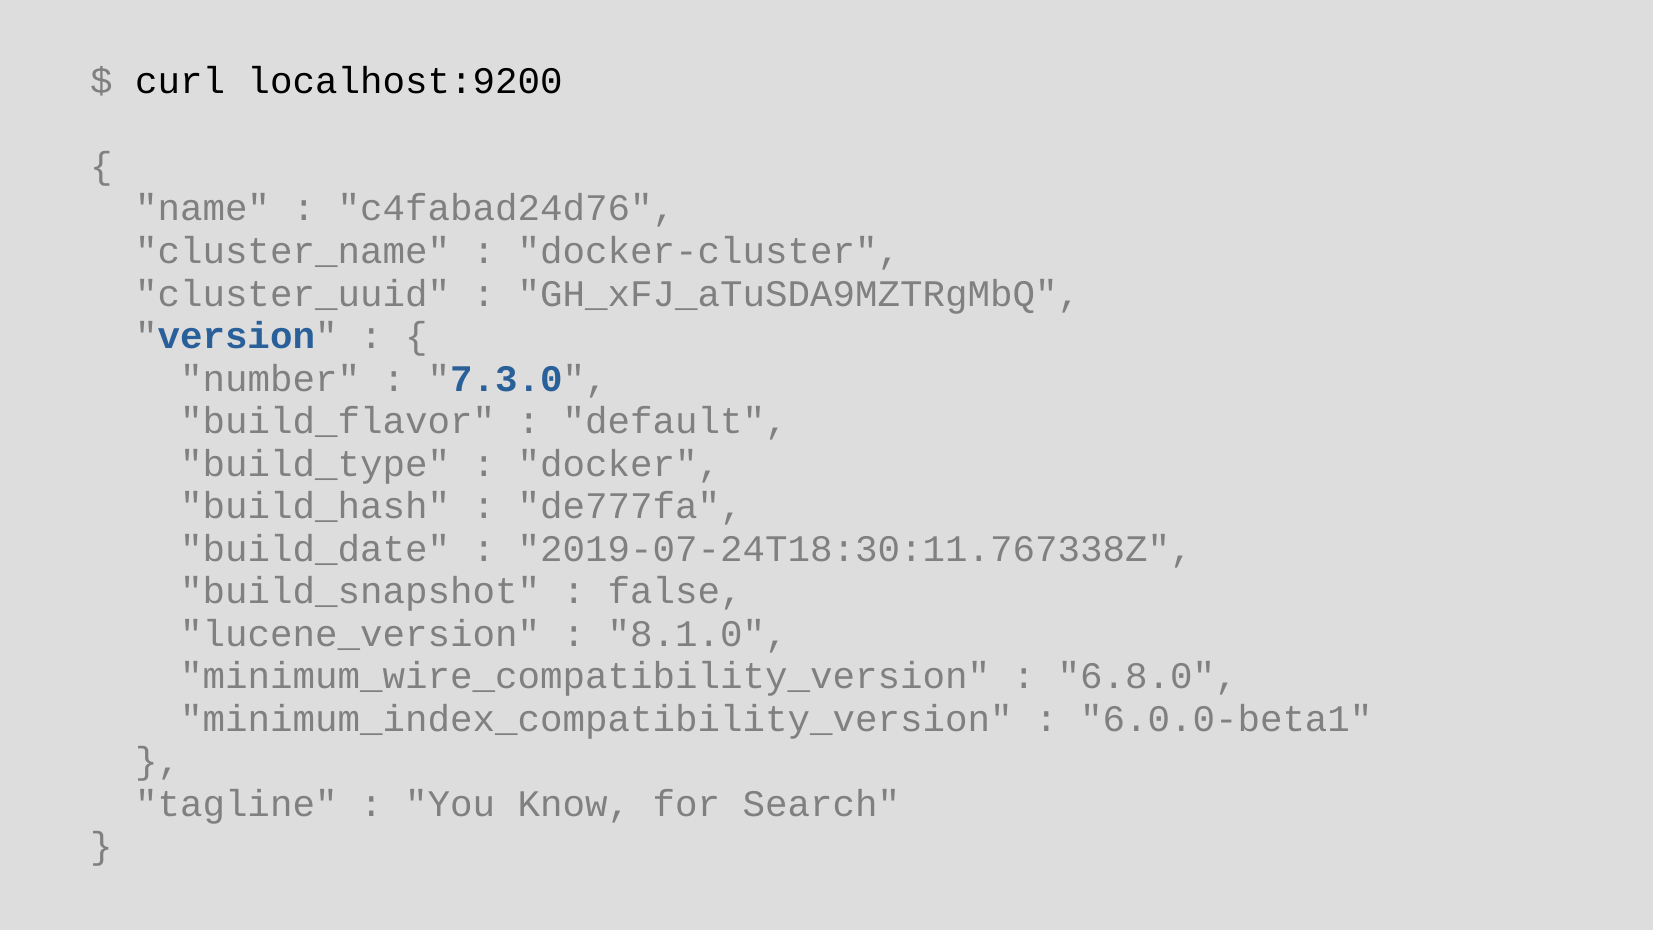

# $ curl localhost:9200
{
 "name" : "c4fabad24d76",
 "cluster_name" : "docker-cluster",
 "cluster_uuid" : "GH_xFJ_aTuSDA9MZTRgMbQ",
 "version" : {
 "number" : "7.3.0",
 "build_flavor" : "default",
 "build_type" : "docker",
 "build_hash" : "de777fa",
 "build_date" : "2019-07-24T18:30:11.767338Z",
 "build_snapshot" : false,
 "lucene_version" : "8.1.0",
 "minimum_wire_compatibility_version" : "6.8.0",
 "minimum_index_compatibility_version" : "6.0.0-beta1"
 },
 "tagline" : "You Know, for Search"
}